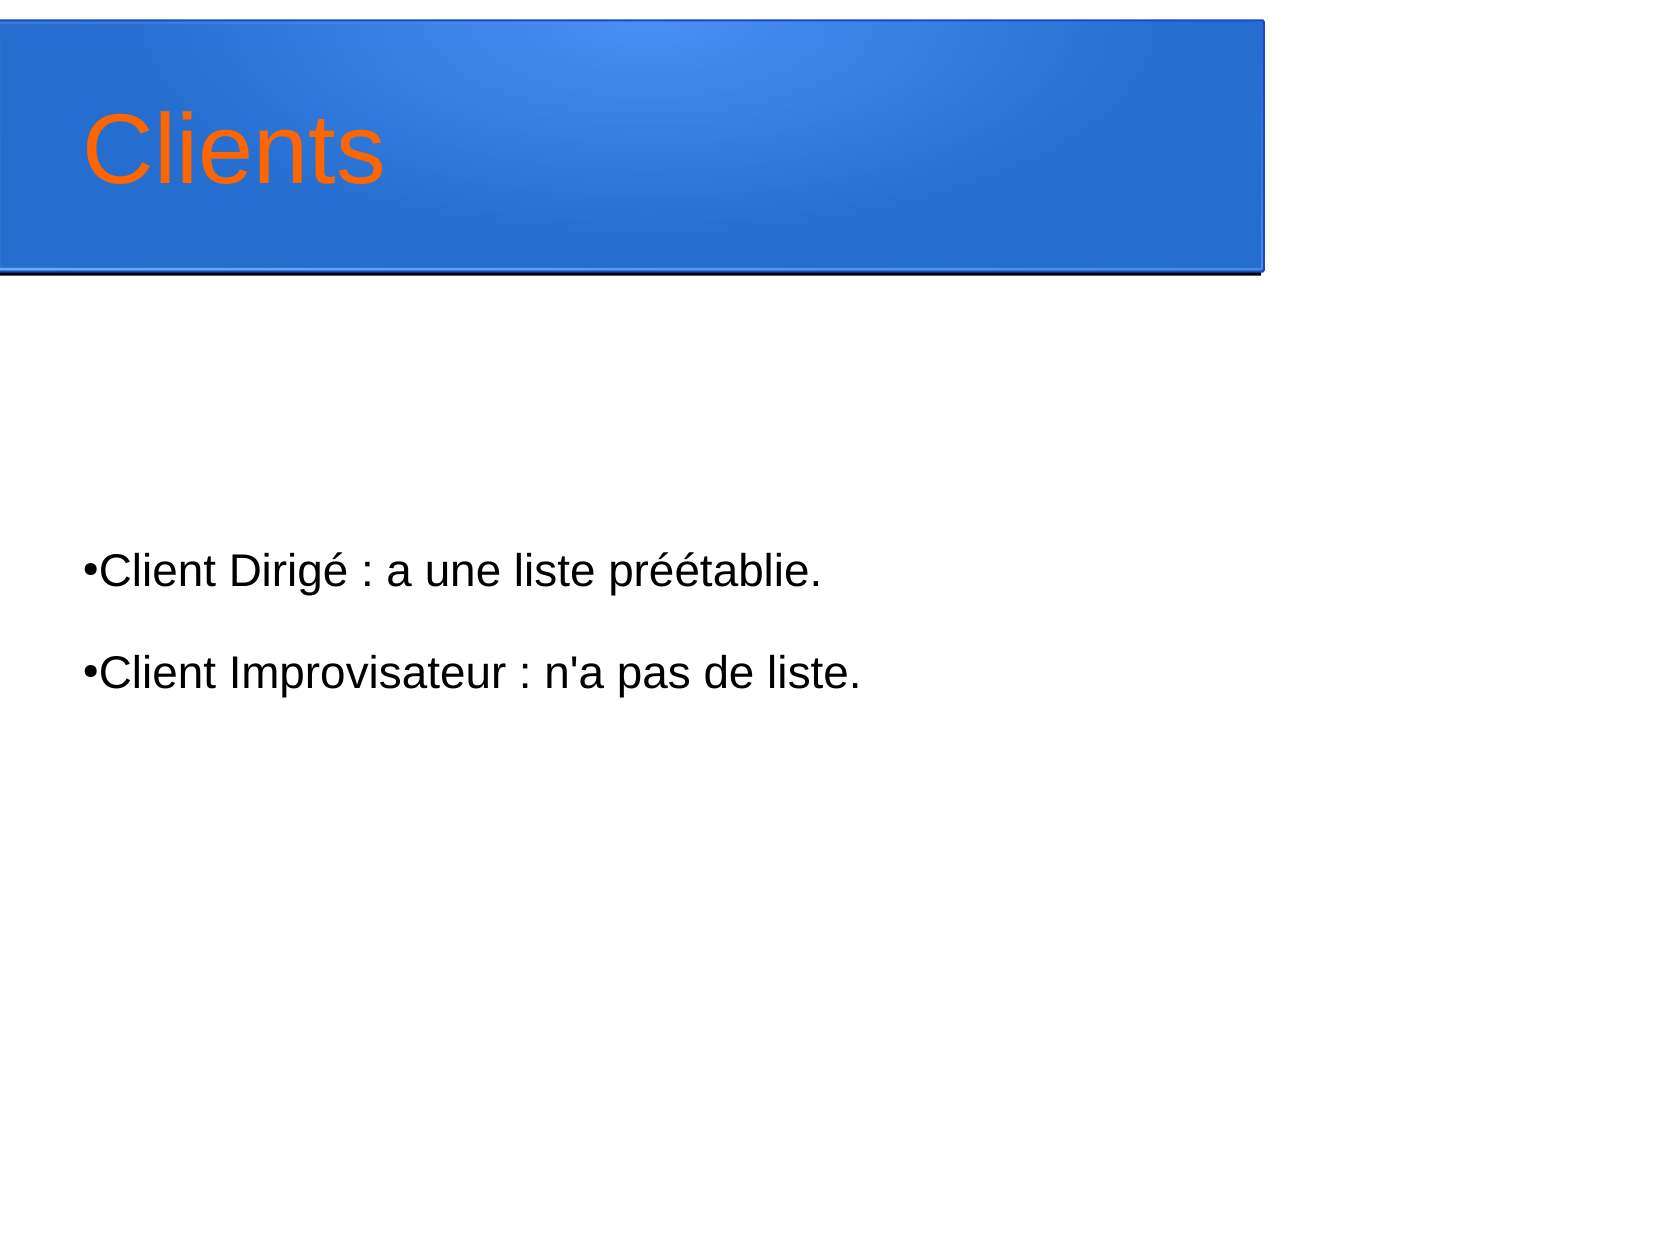

# Clients
Client Dirigé : a une liste préétablie.
Client Improvisateur : n'a pas de liste.